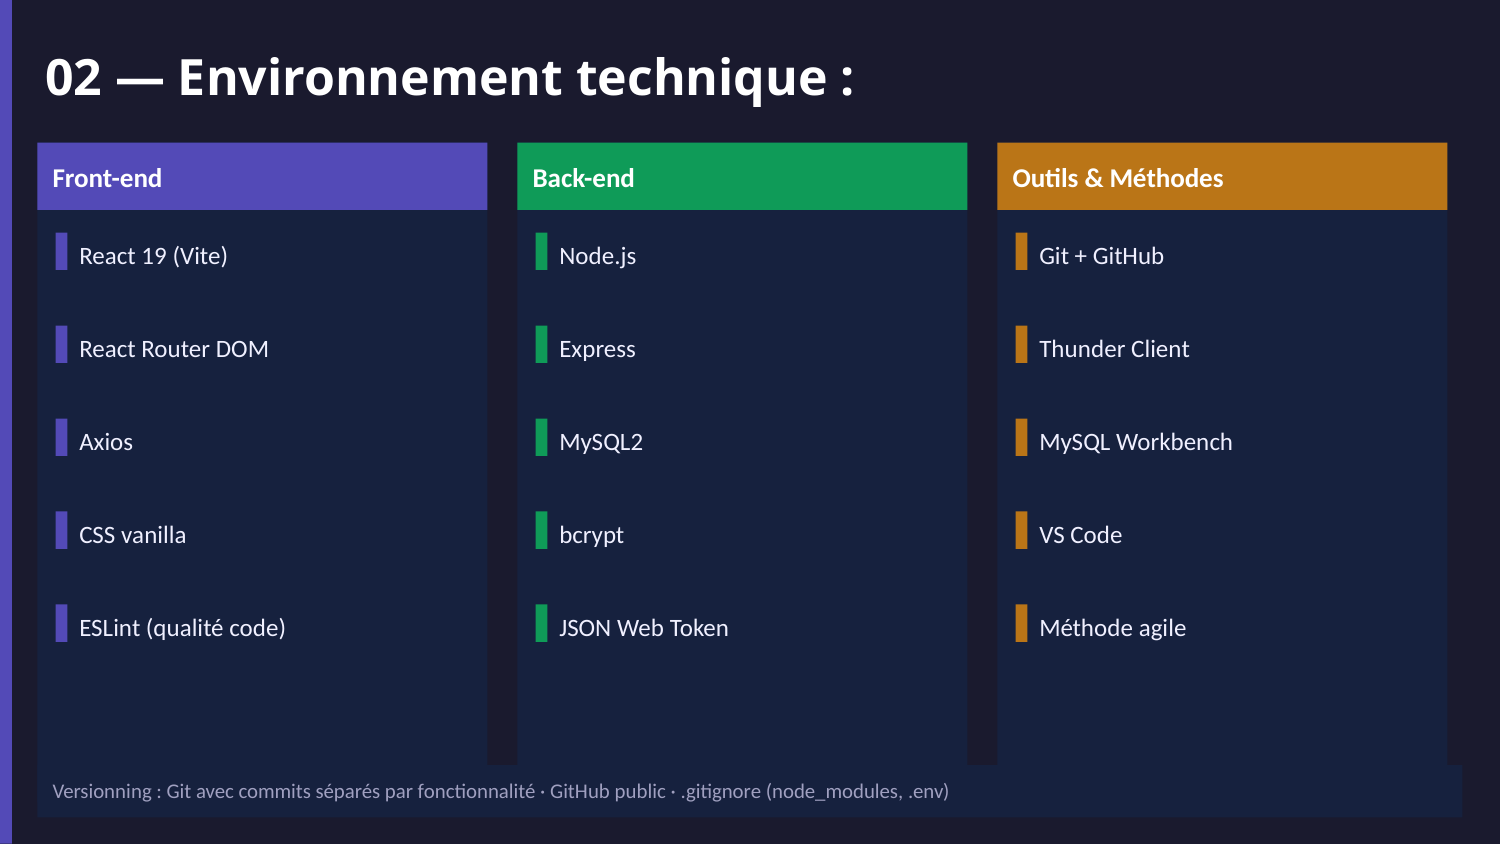

02 — Environnement technique :
Front-end
Back-end
Outils & Méthodes
React 19 (Vite)
Node.js
Git + GitHub
React Router DOM
Express
Thunder Client
Axios
MySQL2
MySQL Workbench
CSS vanilla
bcrypt
VS Code
ESLint (qualité code)
JSON Web Token
Méthode agile
Versionning : Git avec commits séparés par fonctionnalité · GitHub public · .gitignore (node_modules, .env)